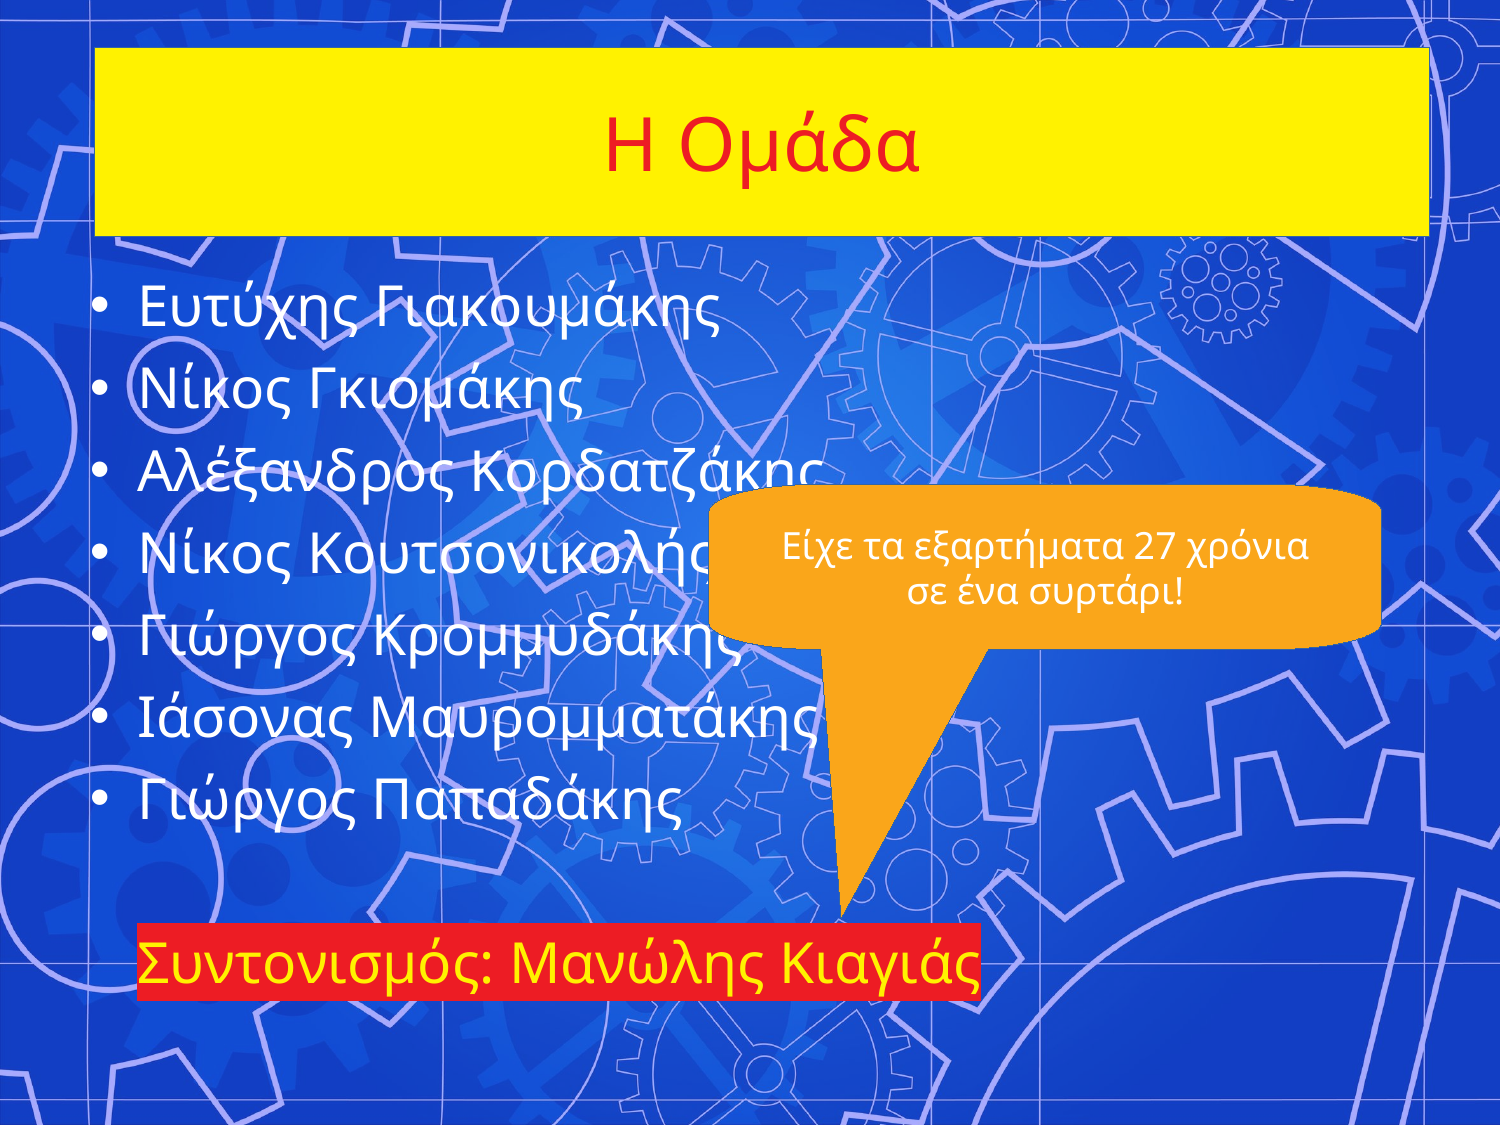

Η Ομάδα
# Ευτύχης Γιακουμάκης
Νίκος Γκιομάκης
Αλέξανδρος Κορδατζάκης
Νίκος Κουτσονικολής
Γιώργος Κρομμυδάκης
Ιάσονας Μαυρομματάκης
Γιώργος Παπαδάκης
Συντονισμός: Μανώλης Κιαγιάς
Είχε τα εξαρτήματα 27 χρόνια
σε ένα συρτάρι!